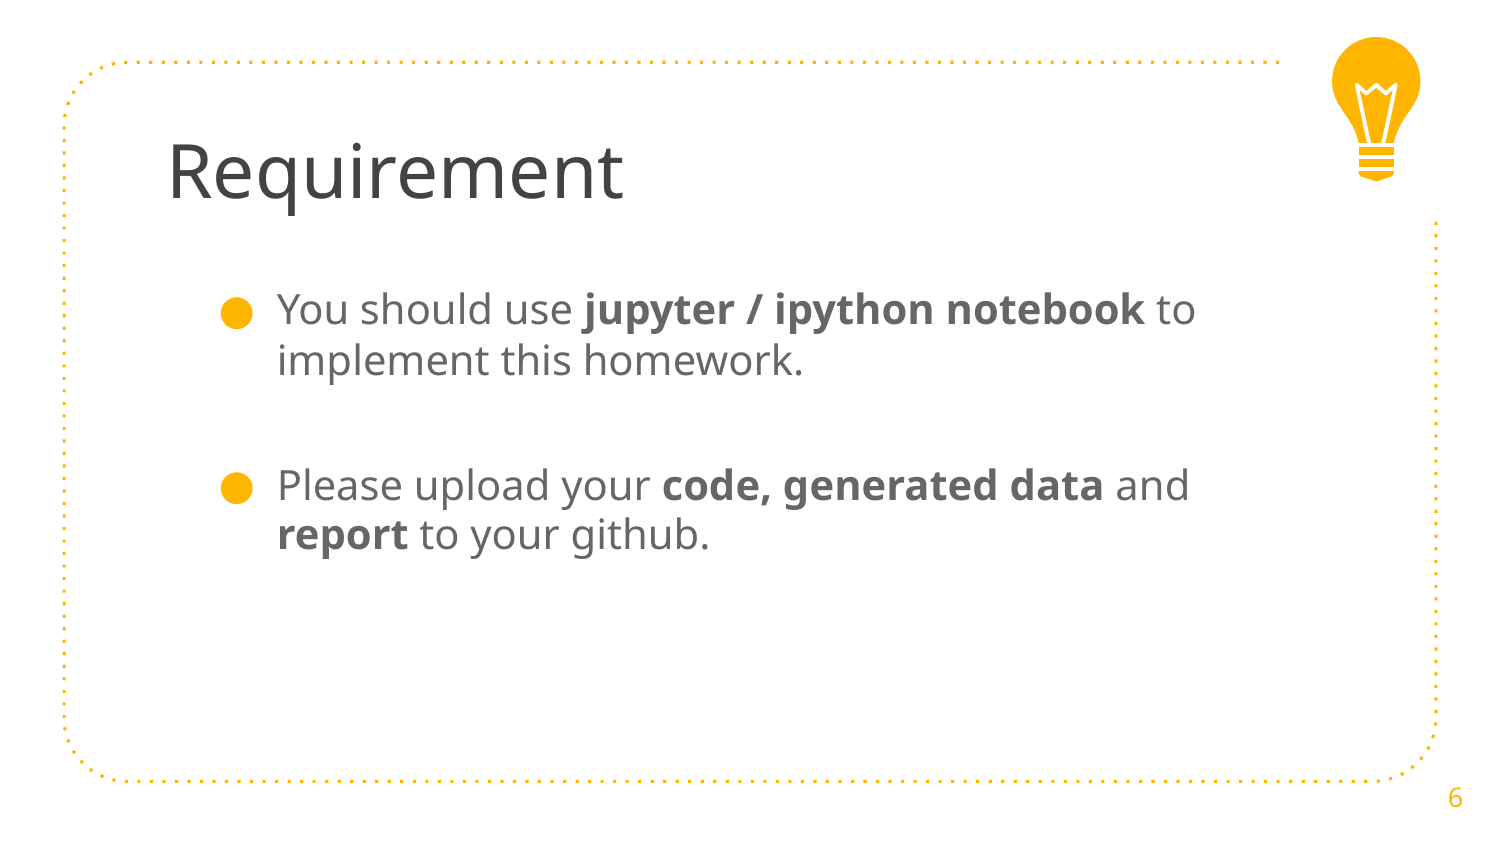

Requirement
# You should use jupyter / ipython notebook to implement this homework.
Please upload your code, generated data and report to your github.